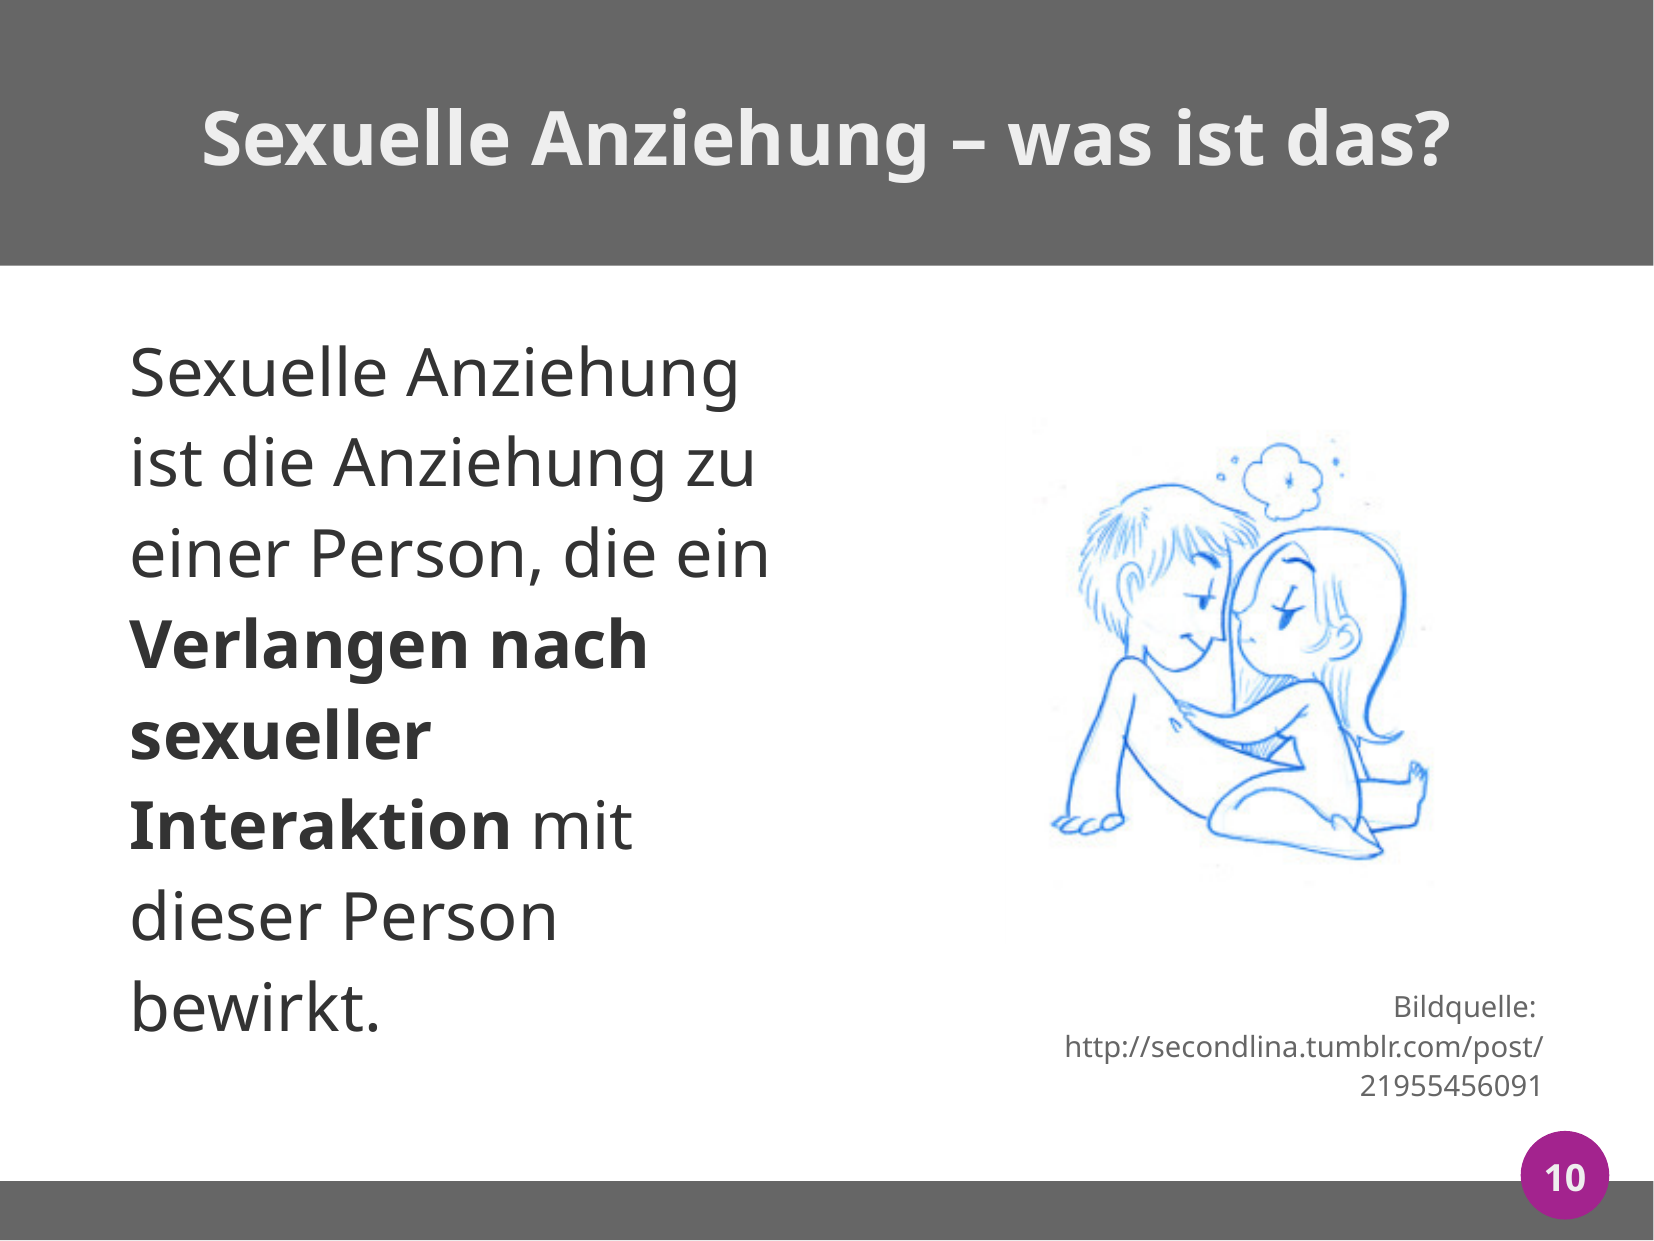

# Sexuelle Anziehung – was ist das?
Sexuelle Anziehung ist die Anziehung zu einer Person, die ein Verlangen nach sexueller Interaktion mit dieser Person bewirkt.
Bildquelle:
http://secondlina.tumblr.com/post/21955456091
10